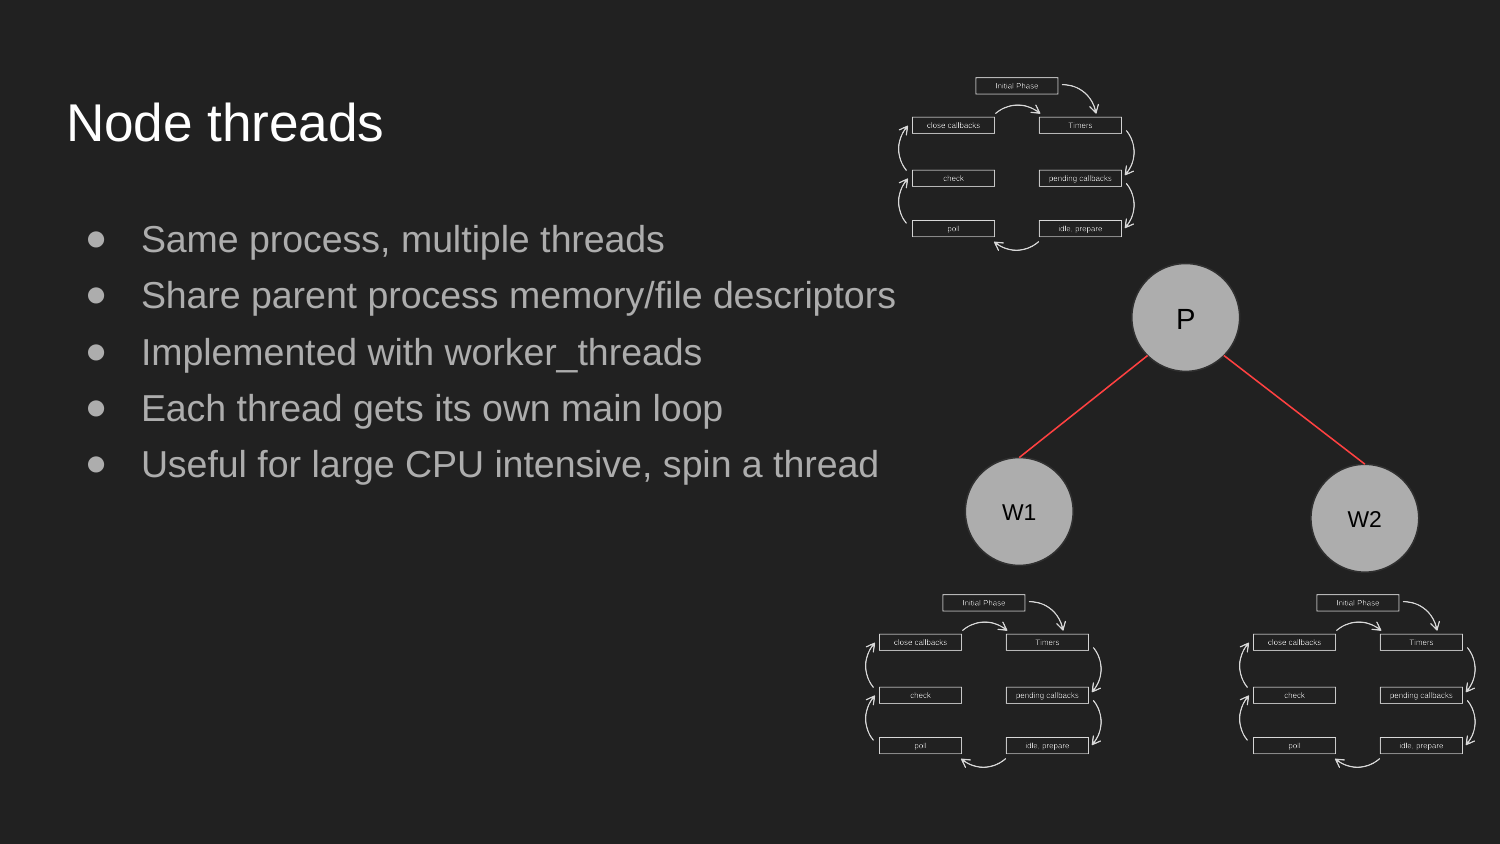

# Node threads
Same process, multiple threads
Share parent process memory/file descriptors
Implemented with worker_threads
Each thread gets its own main loop
Useful for large CPU intensive, spin a thread
P
W1
W2